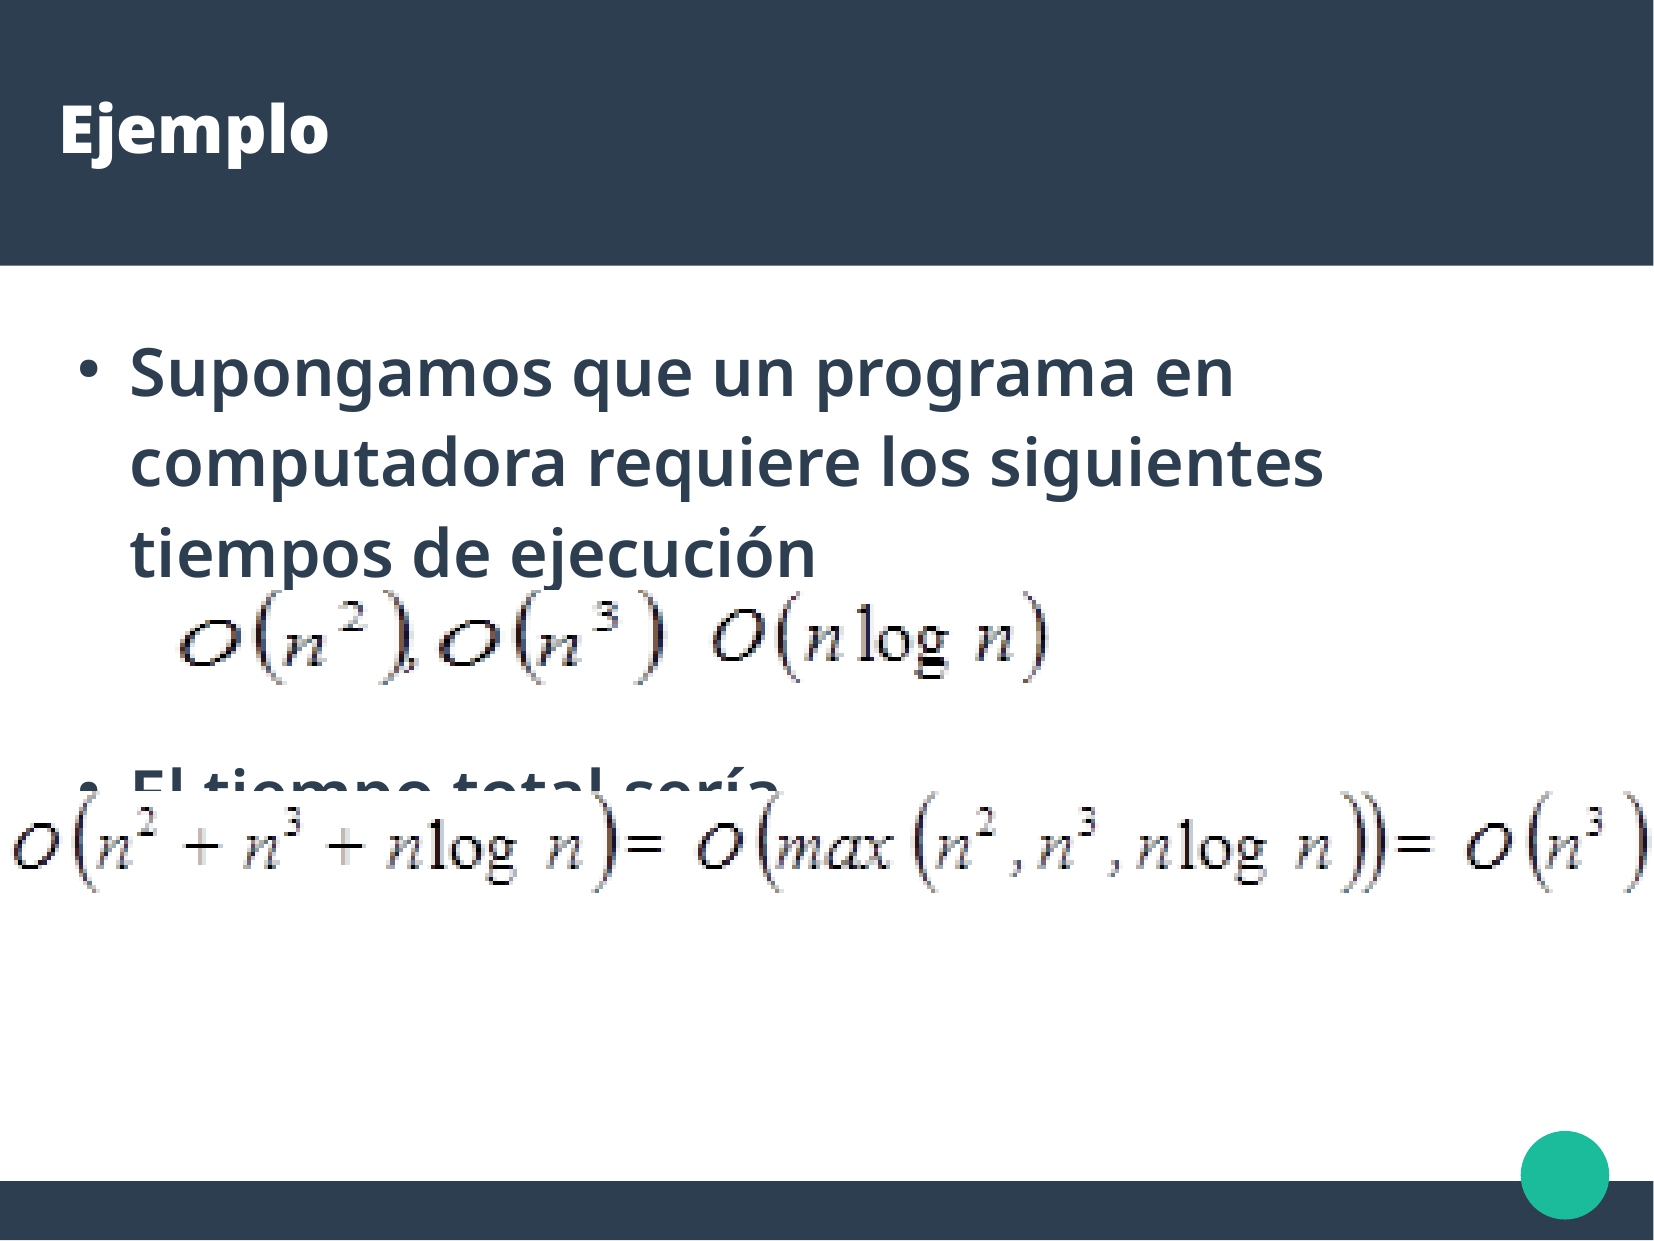

# Ejemplo
Supongamos que un programa en computadora requiere los siguientes tiempos de ejecución
El tiempo total sería